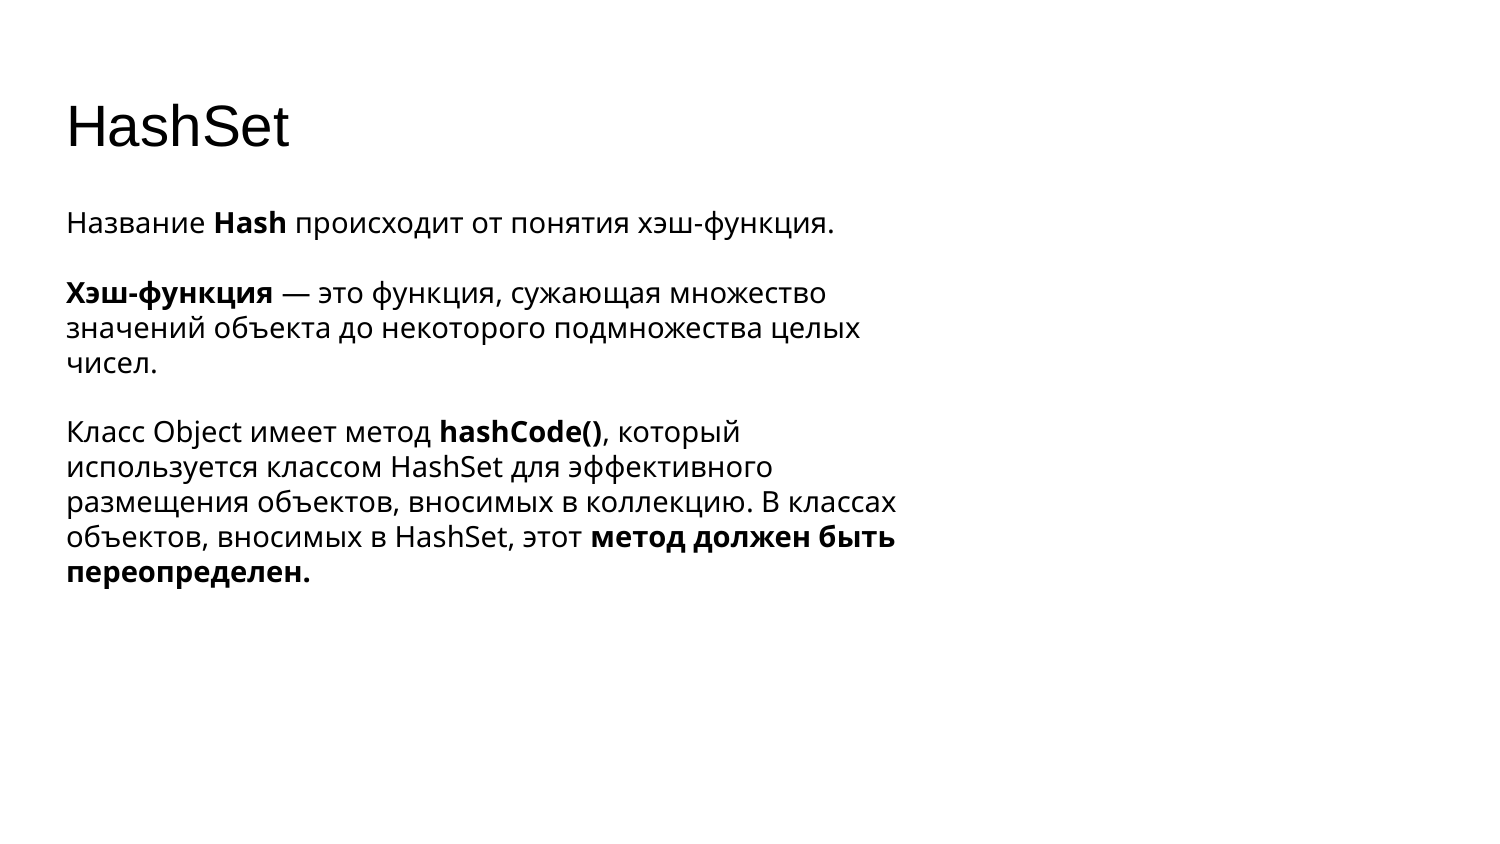

# HashSet
Название Hash происходит от понятия хэш-функция.
Хэш-функция — это функция, сужающая множество значений объекта до некоторого подмножества целых чисел.
Класс Object имеет метод hashCode(), который используется классом HashSet для эффективного размещения объектов, вносимых в коллекцию. В классах объектов, вносимых в HashSet, этот метод должен быть переопределен.